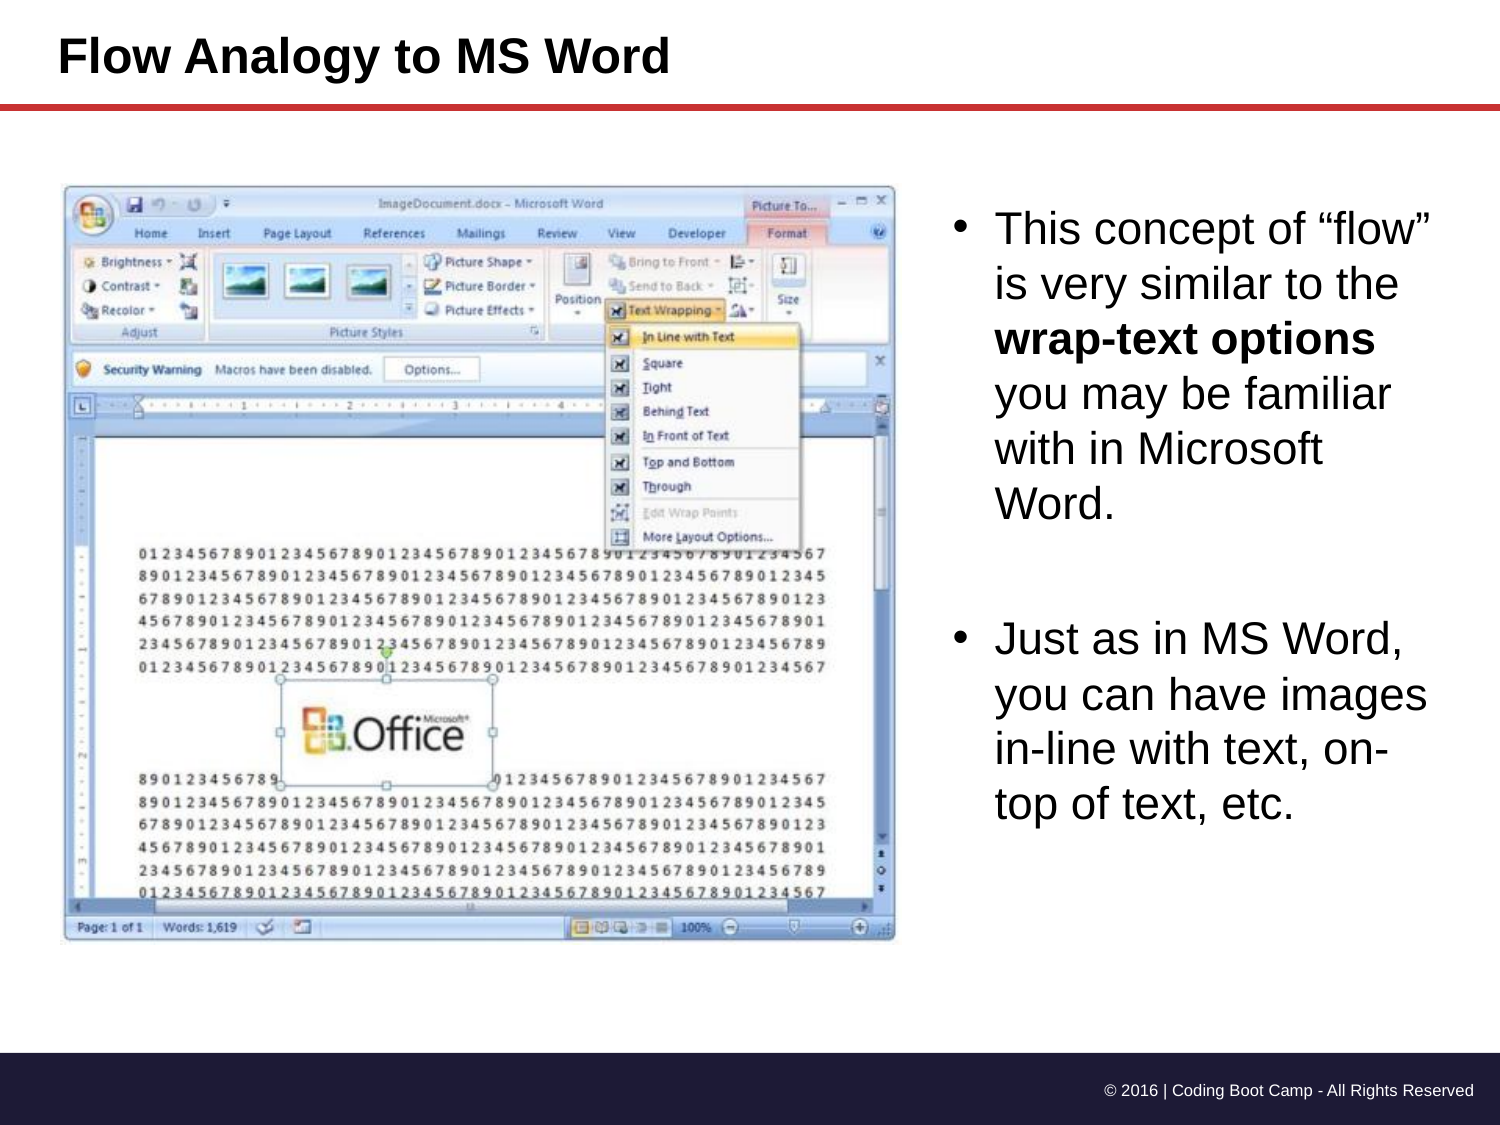

Flow Analogy to MS Word
This concept of “flow” is very similar to the wrap-text options you may be familiar with in Microsoft Word.
Just as in MS Word, you can have images in-line with text, on-top of text, etc.